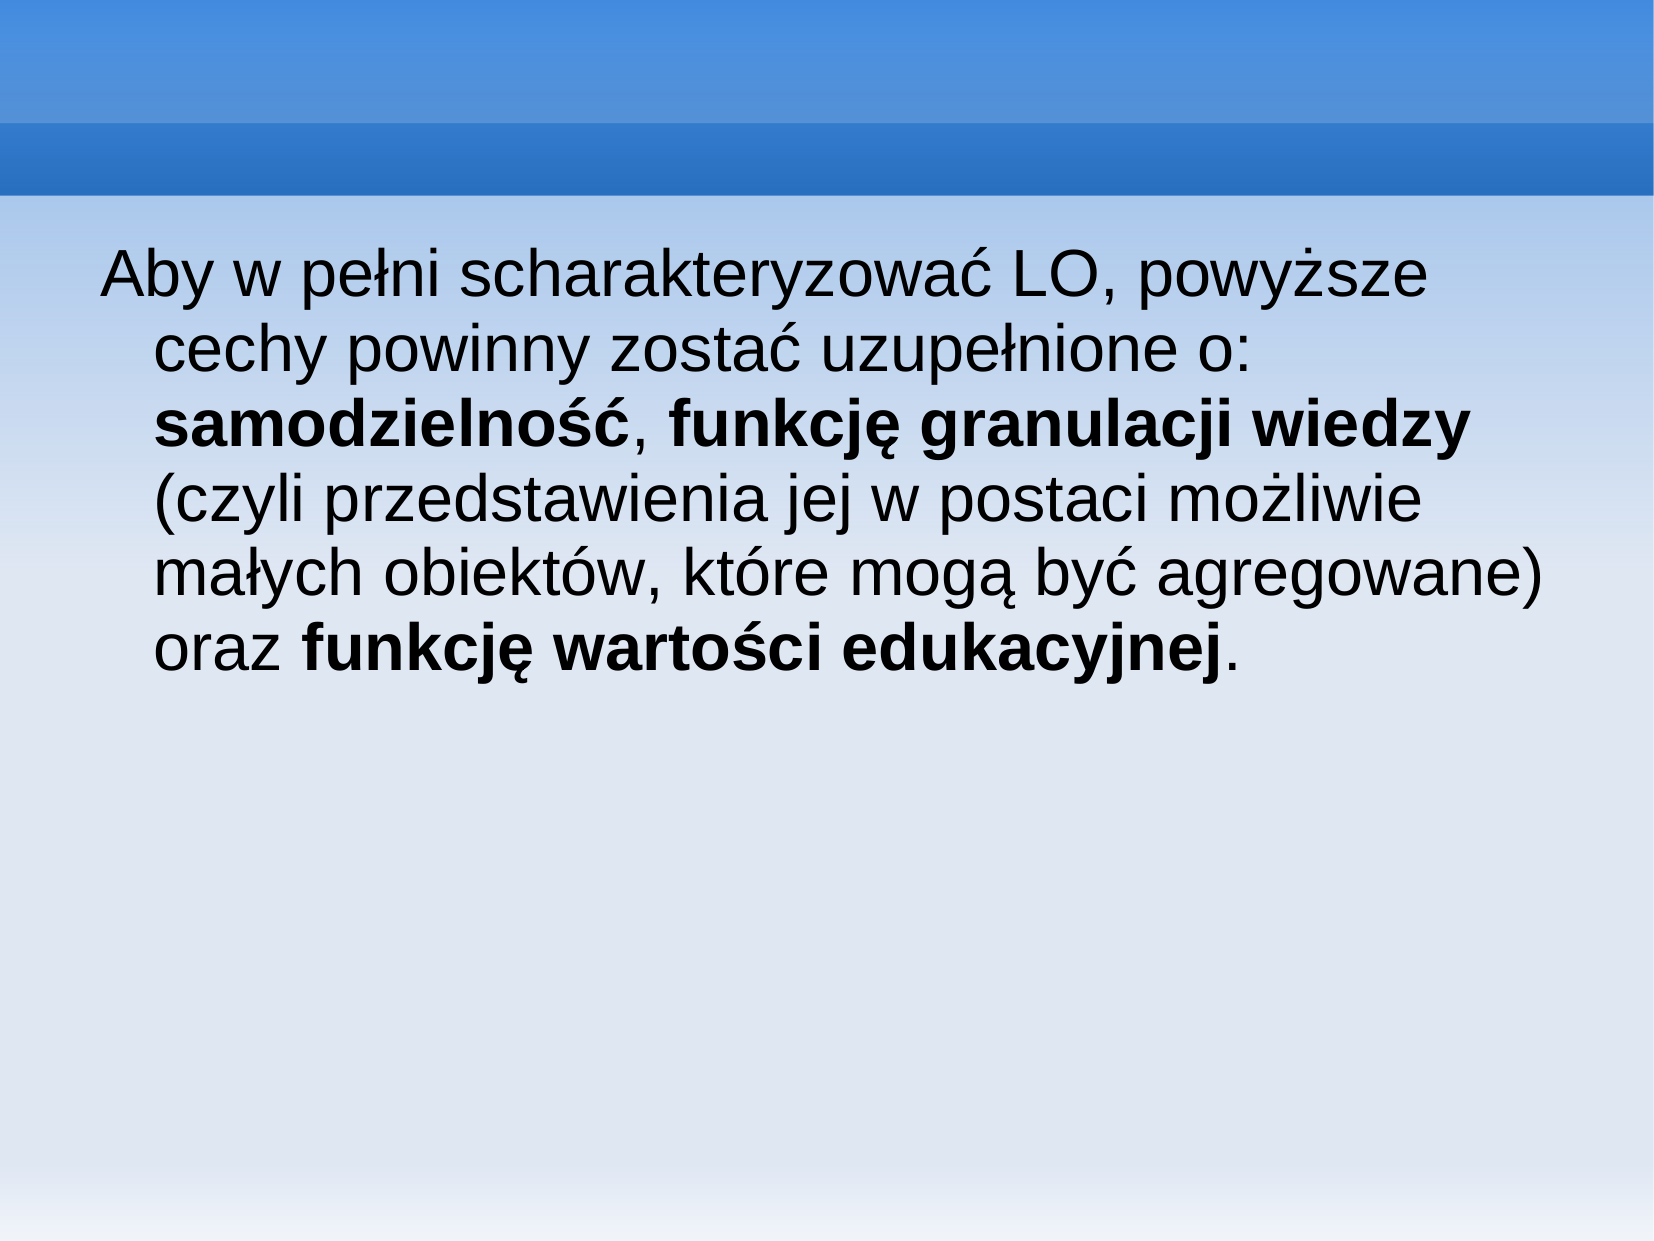

#
Aby w pełni scharakteryzować LO, powyższe cechy powinny zostać uzupełnione o: samodzielność, funkcję granulacji wiedzy (czyli przedstawienia jej w postaci możliwie małych obiektów, które mogą być agregowane) oraz funkcję wartości edukacyjnej.